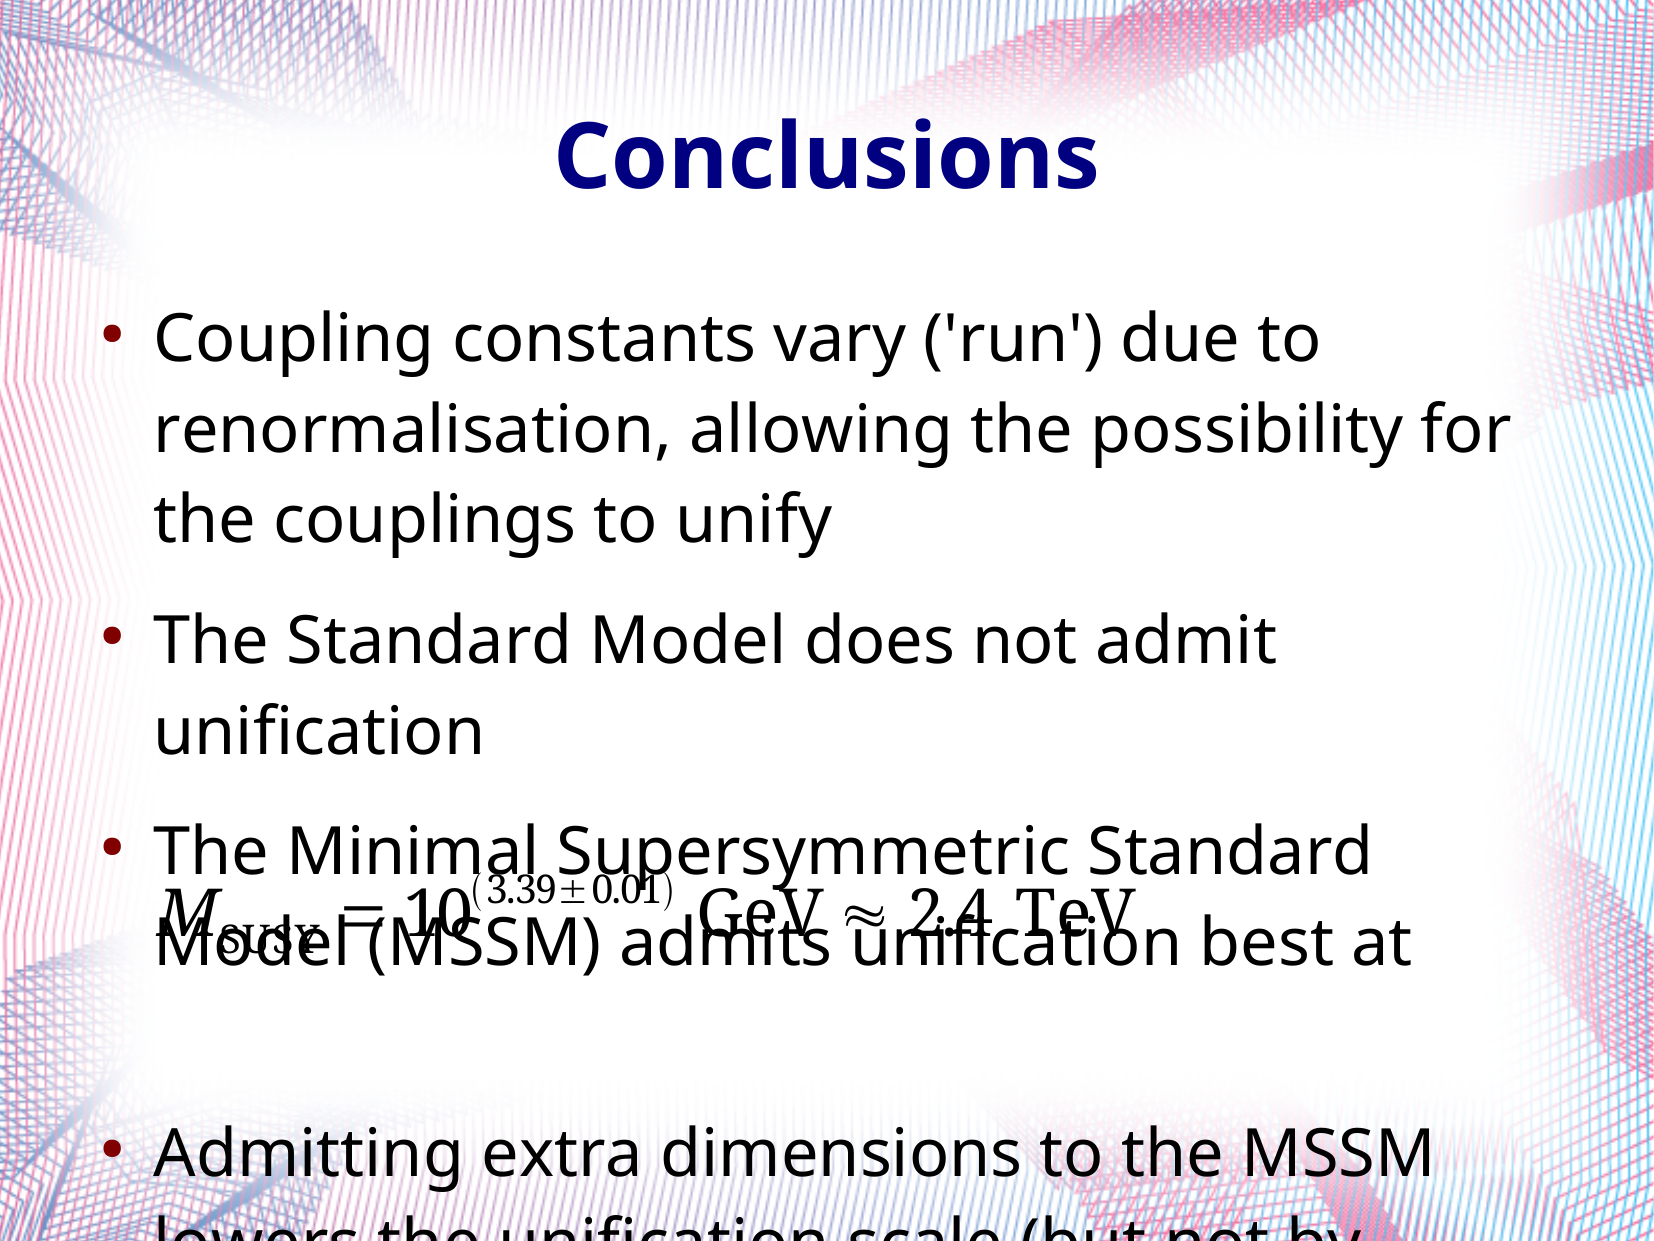

# Conclusions
Coupling constants vary ('run') due to renormalisation, allowing the possibility for the couplings to unify
The Standard Model does not admit unification
The Minimal Supersymmetric Standard Model (MSSM) admits unification best at
Admitting extra dimensions to the MSSM lowers the unification scale (but not by much!)